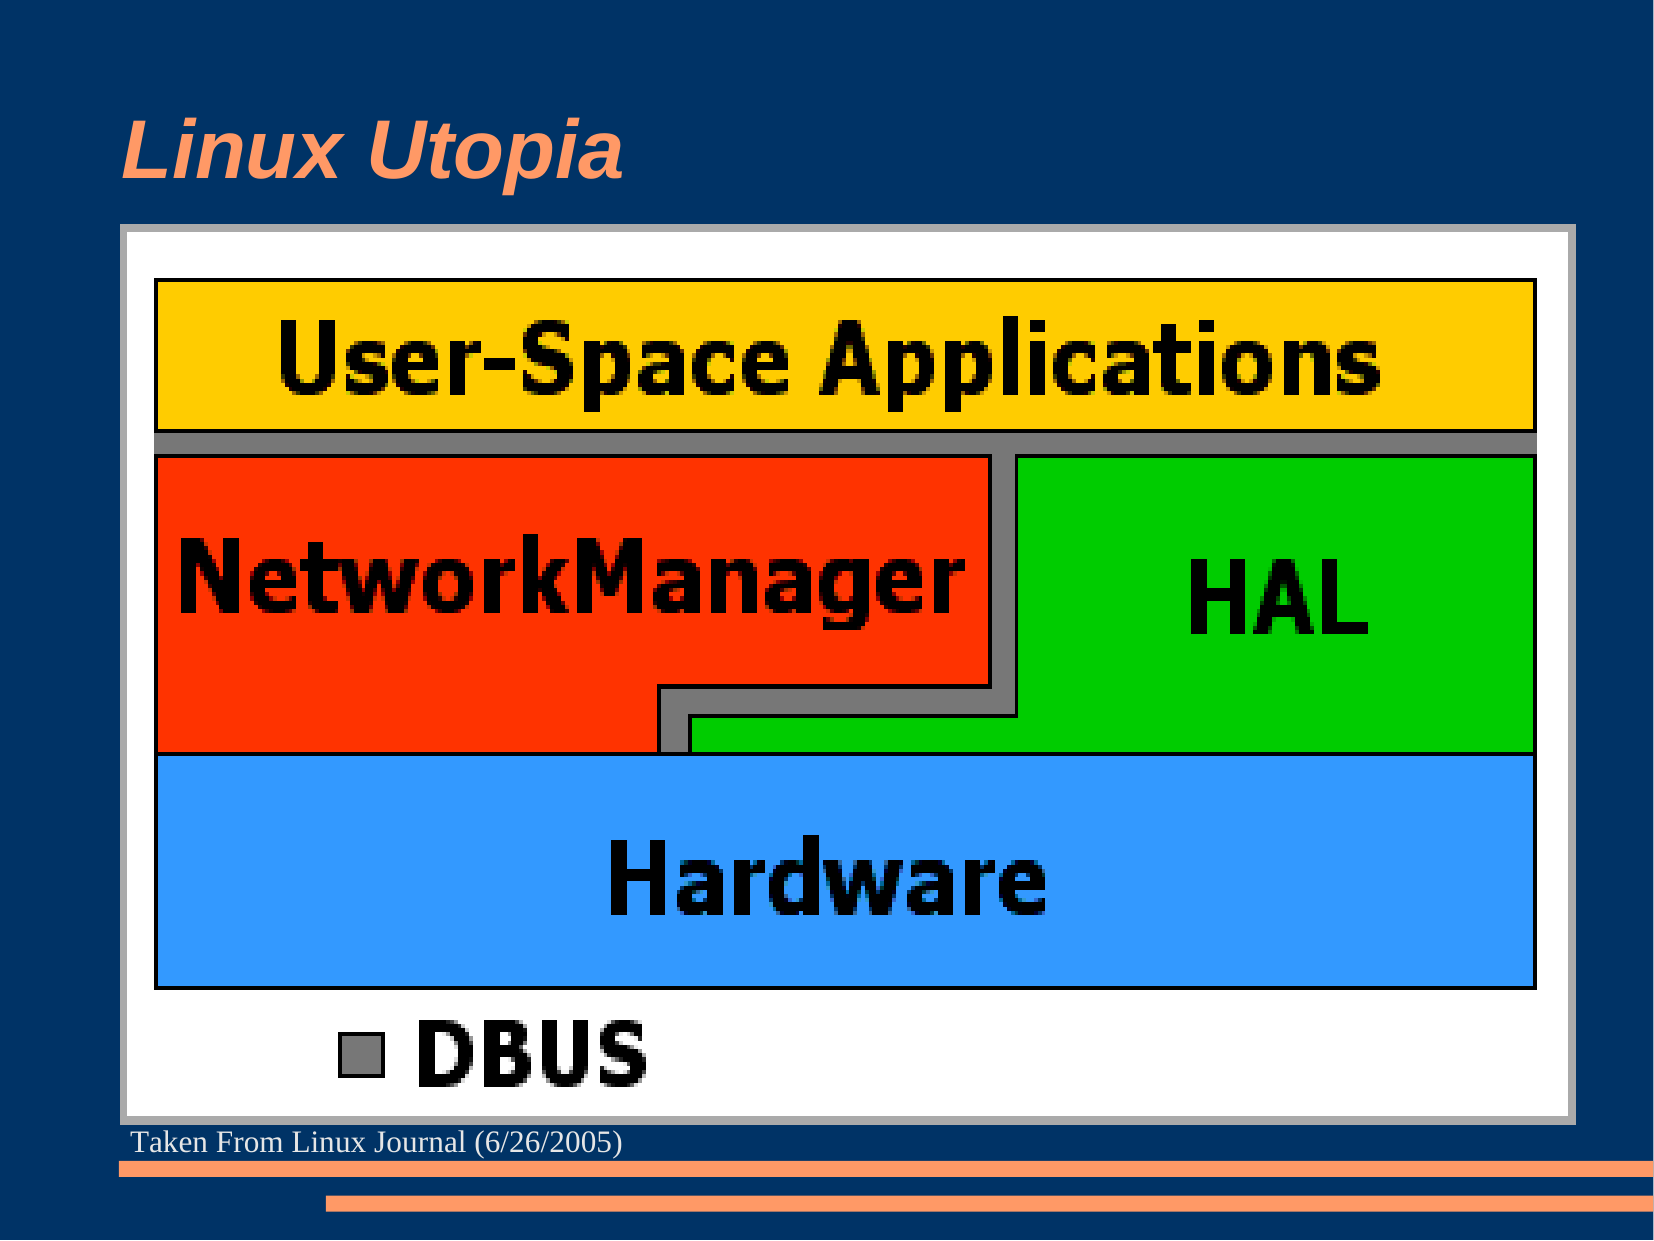

# Linux Utopia
Taken From Linux Journal (6/26/2005)